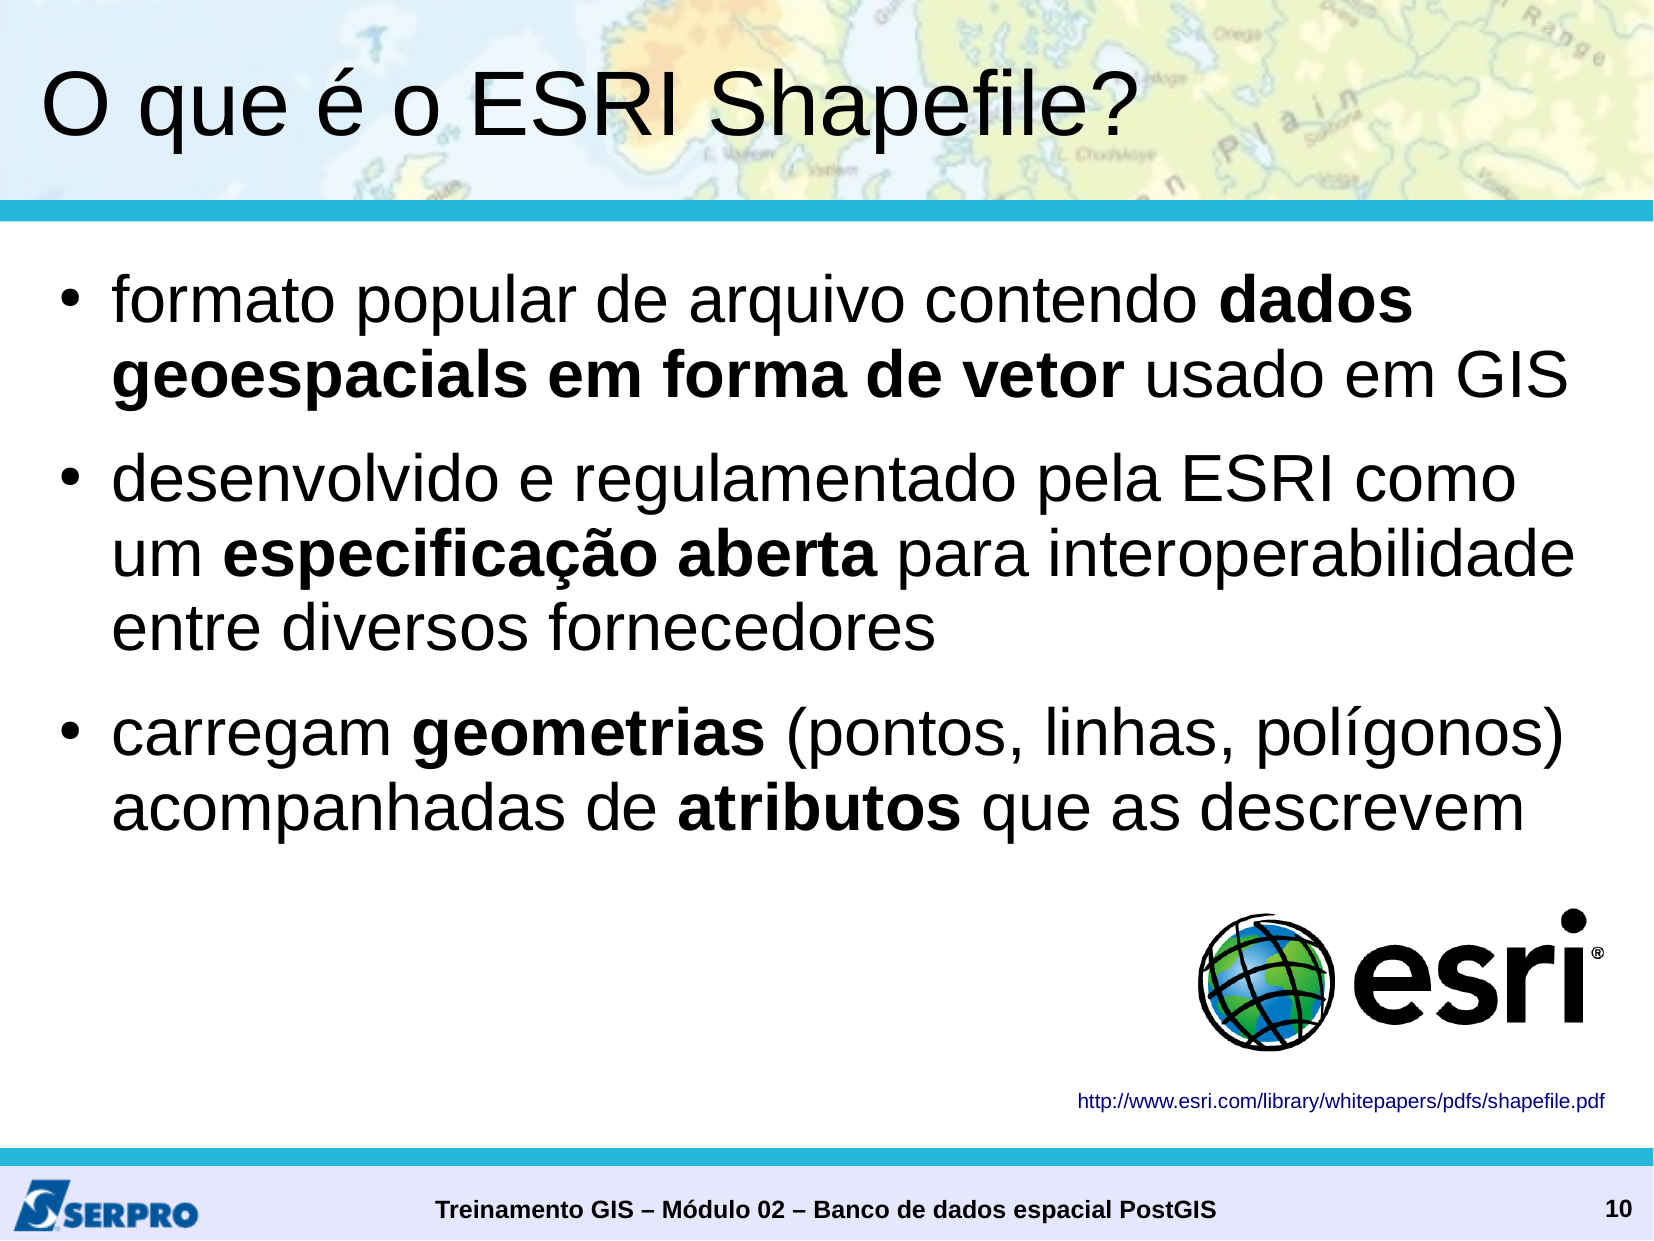

# O que é o ESRI Shapefile?
formato popular de arquivo contendo dados geoespacials em forma de vetor usado em GIS
desenvolvido e regulamentado pela ESRI como um especificação aberta para interoperabilidade entre diversos fornecedores
carregam geometrias (pontos, linhas, polígonos) acompanhadas de atributos que as descrevem
http://www.esri.com/library/whitepapers/pdfs/shapefile.pdf
10
Treinamento GIS – Módulo 02 – Banco de dados espacial PostGIS